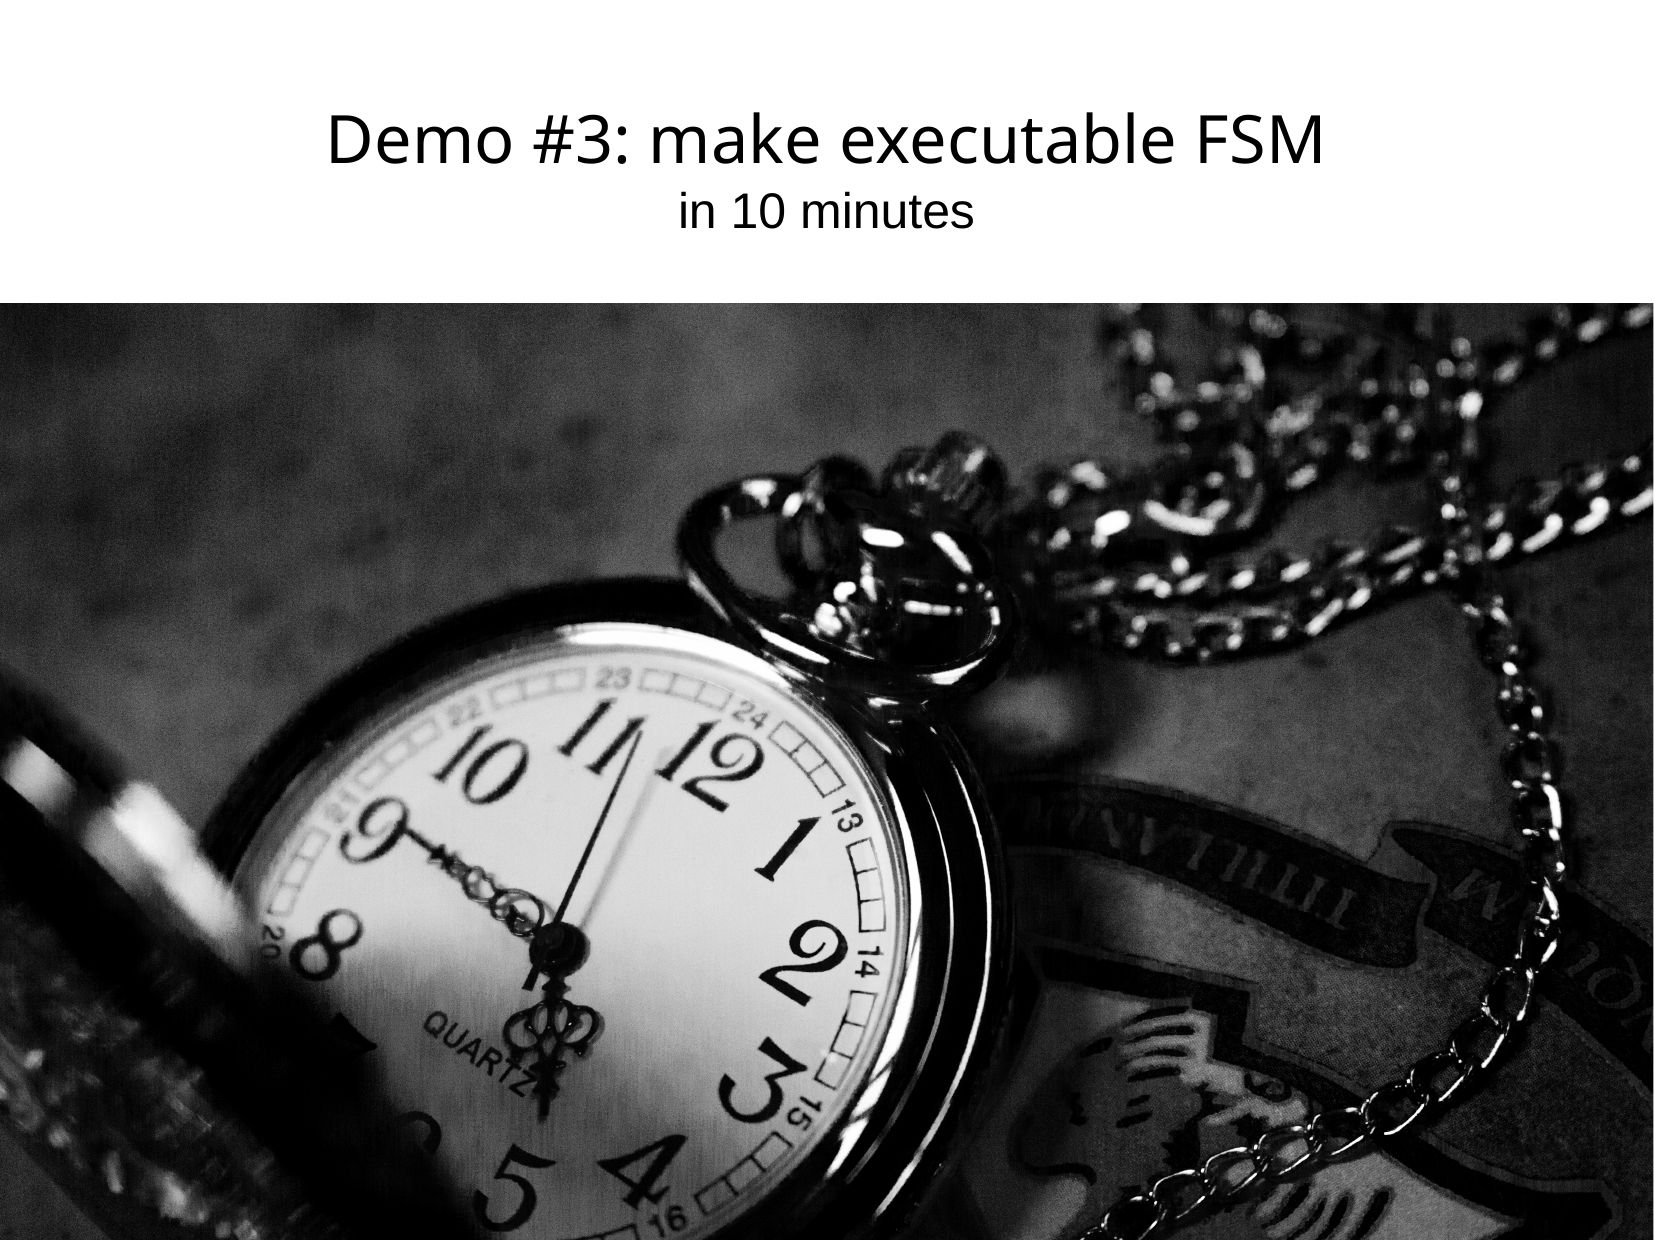

Demo #3: make executable FSM
in 10 minutes
35